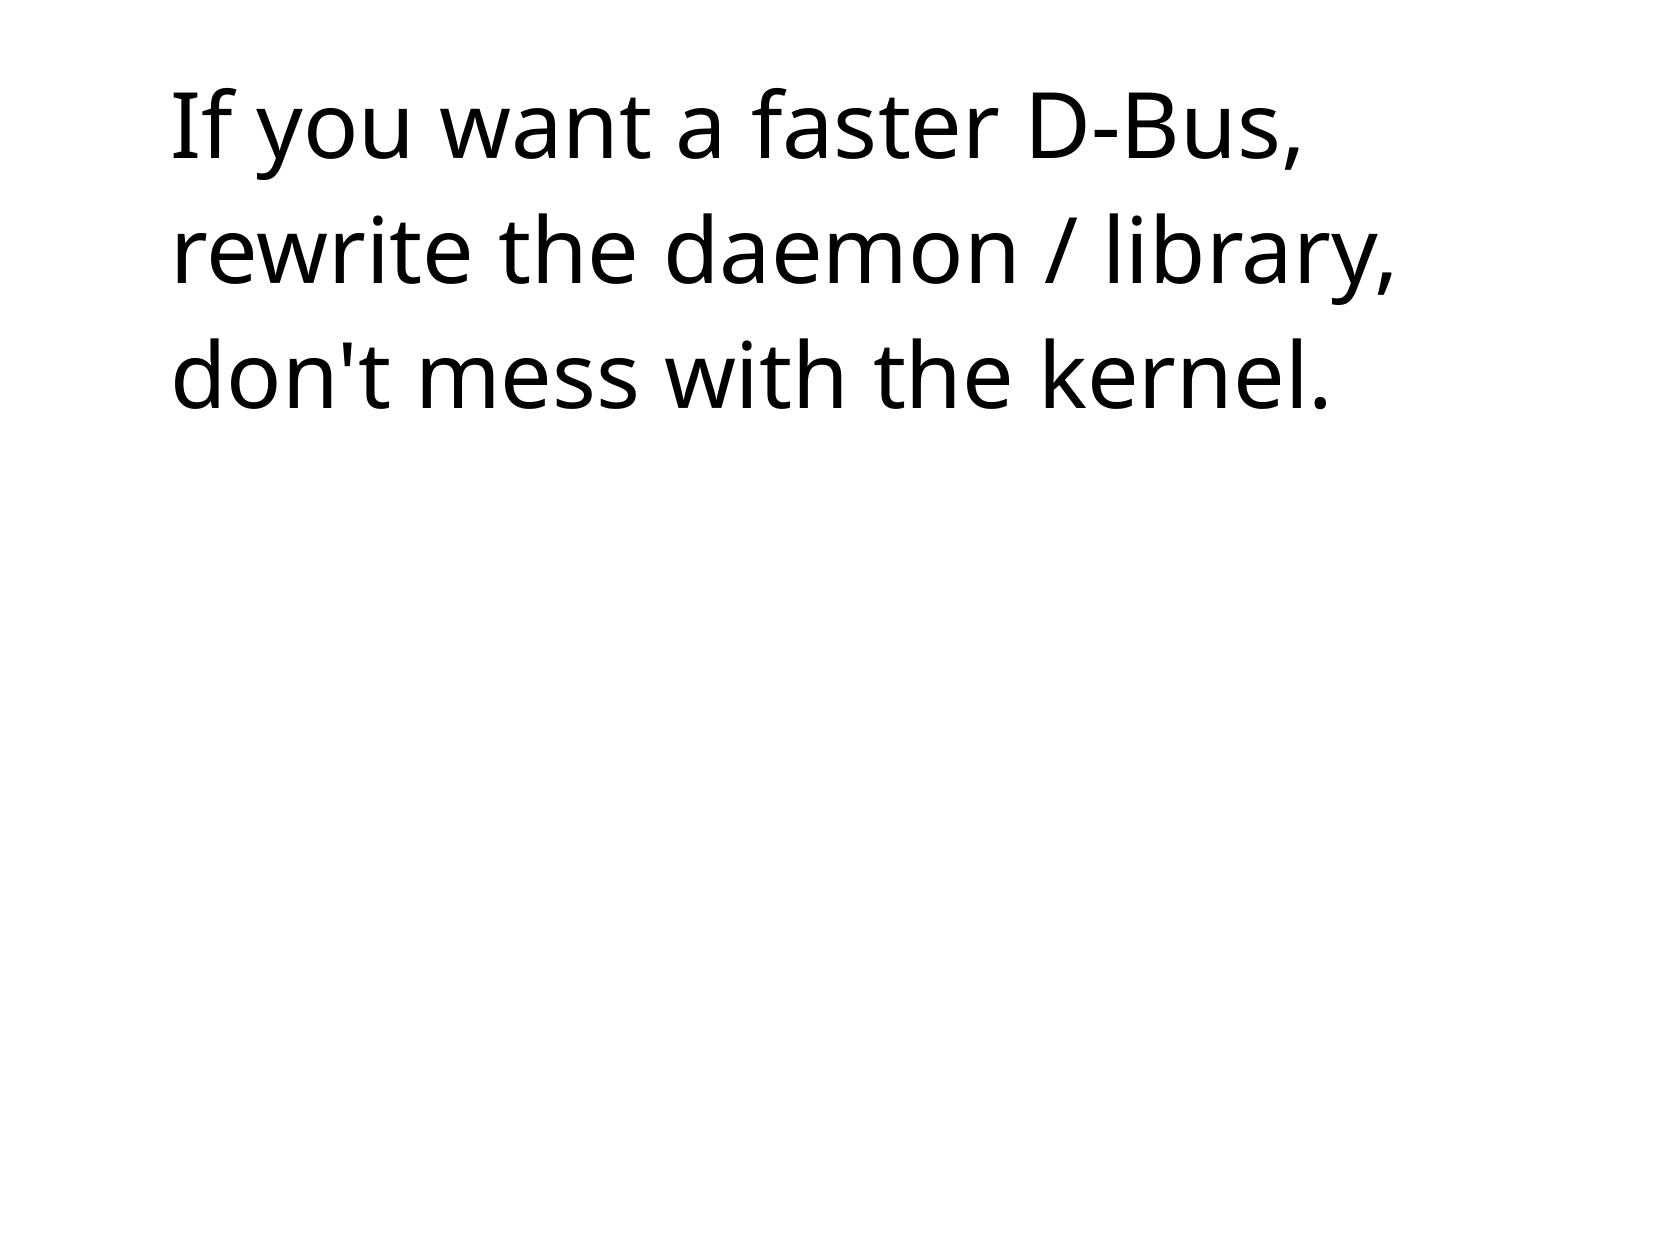

# If you want a faster D-Bus, rewrite the daemon / library, don't mess with the kernel.